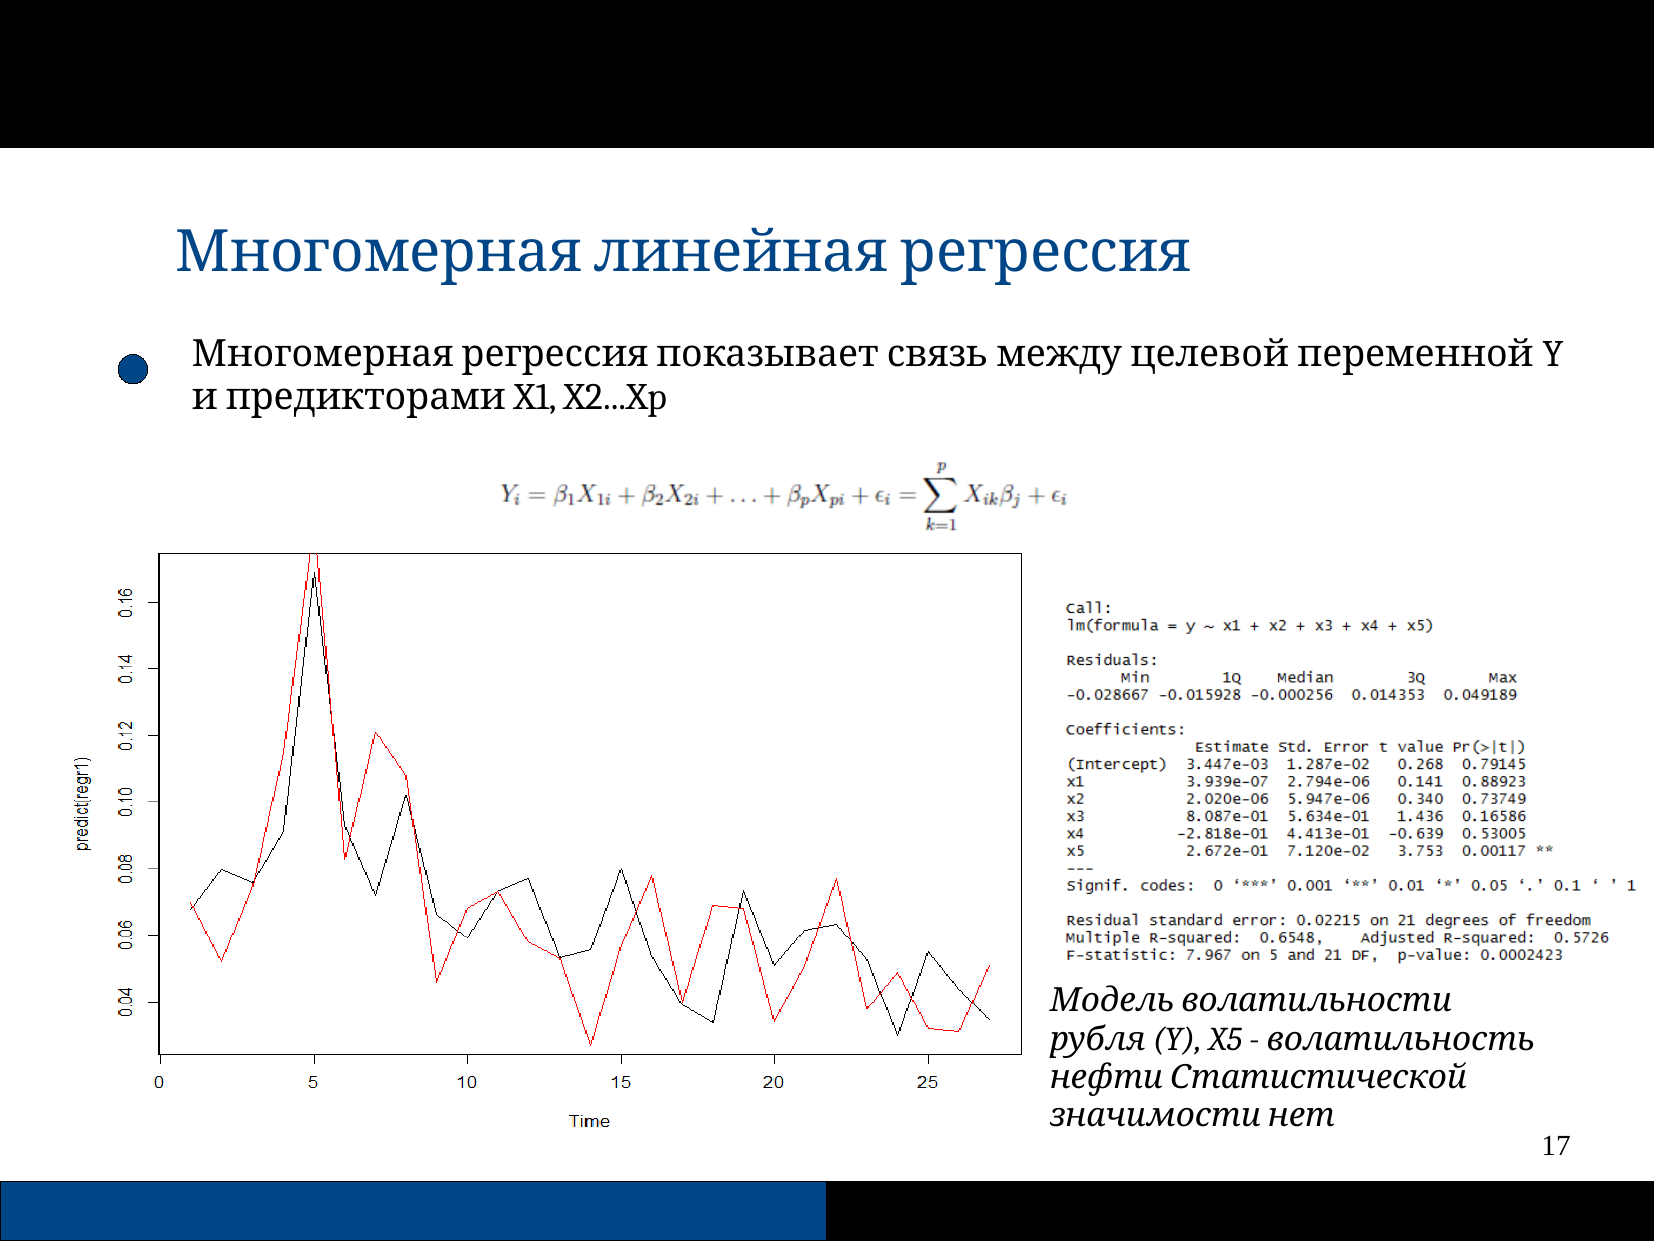

Многомерная линейная регрессия
Многомерная регрессия показывает связь между целевой переменной Y
и предикторами X1, X2...Xp
Модель волатильности рубля (Y), X5 - волатильность нефти Статистической значимости нет
17